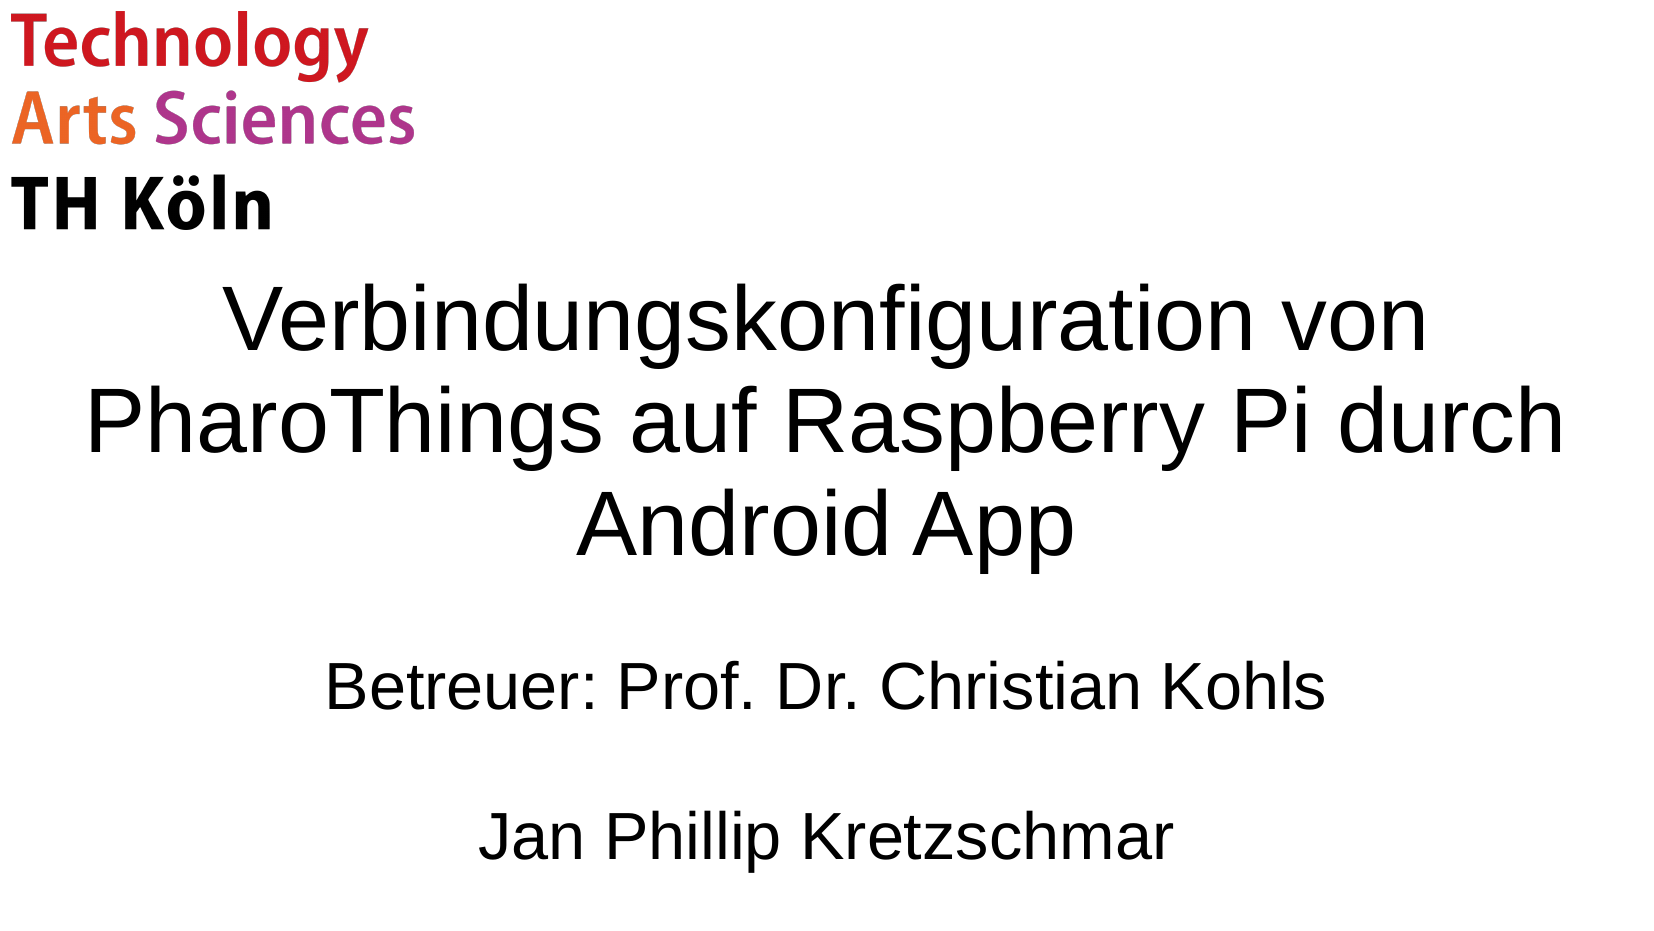

# Verbindungskonfiguration von PharoThings auf Raspberry Pi durch Android App
Betreuer: Prof. Dr. Christian Kohls
Jan Phillip Kretzschmar